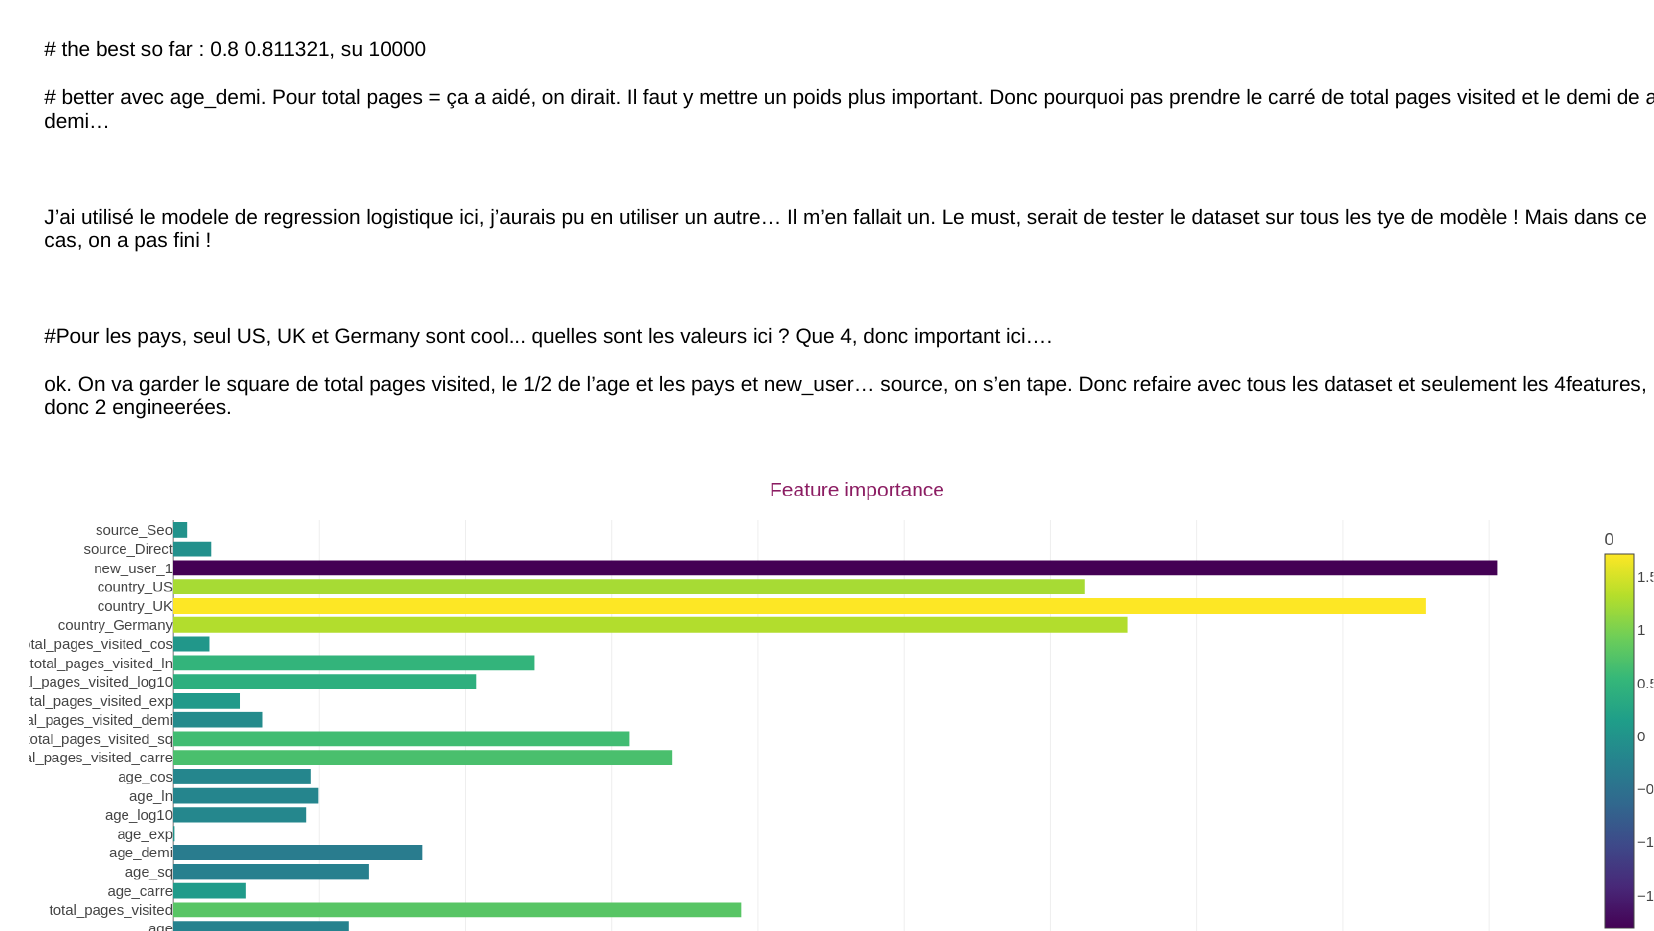

# the best so far : 0.8 0.811321, su 10000
# better avec age_demi. Pour total pages = ça a aidé, on dirait. Il faut y mettre un poids plus important. Donc pourquoi pas prendre le carré de total pages visited et le demi de age demi…
J’ai utilisé le modele de regression logistique ici, j’aurais pu en utiliser un autre… Il m’en fallait un. Le must, serait de tester le dataset sur tous les tye de modèle ! Mais dans ce cas, on a pas fini !
#Pour les pays, seul US, UK et Germany sont cool... quelles sont les valeurs ici ? Que 4, donc important ici….
ok. On va garder le square de total pages visited, le 1/2 de l’age et les pays et new_user… source, on s’en tape. Donc refaire avec tous les dataset et seulement les 4features, donc 2 engineerées.